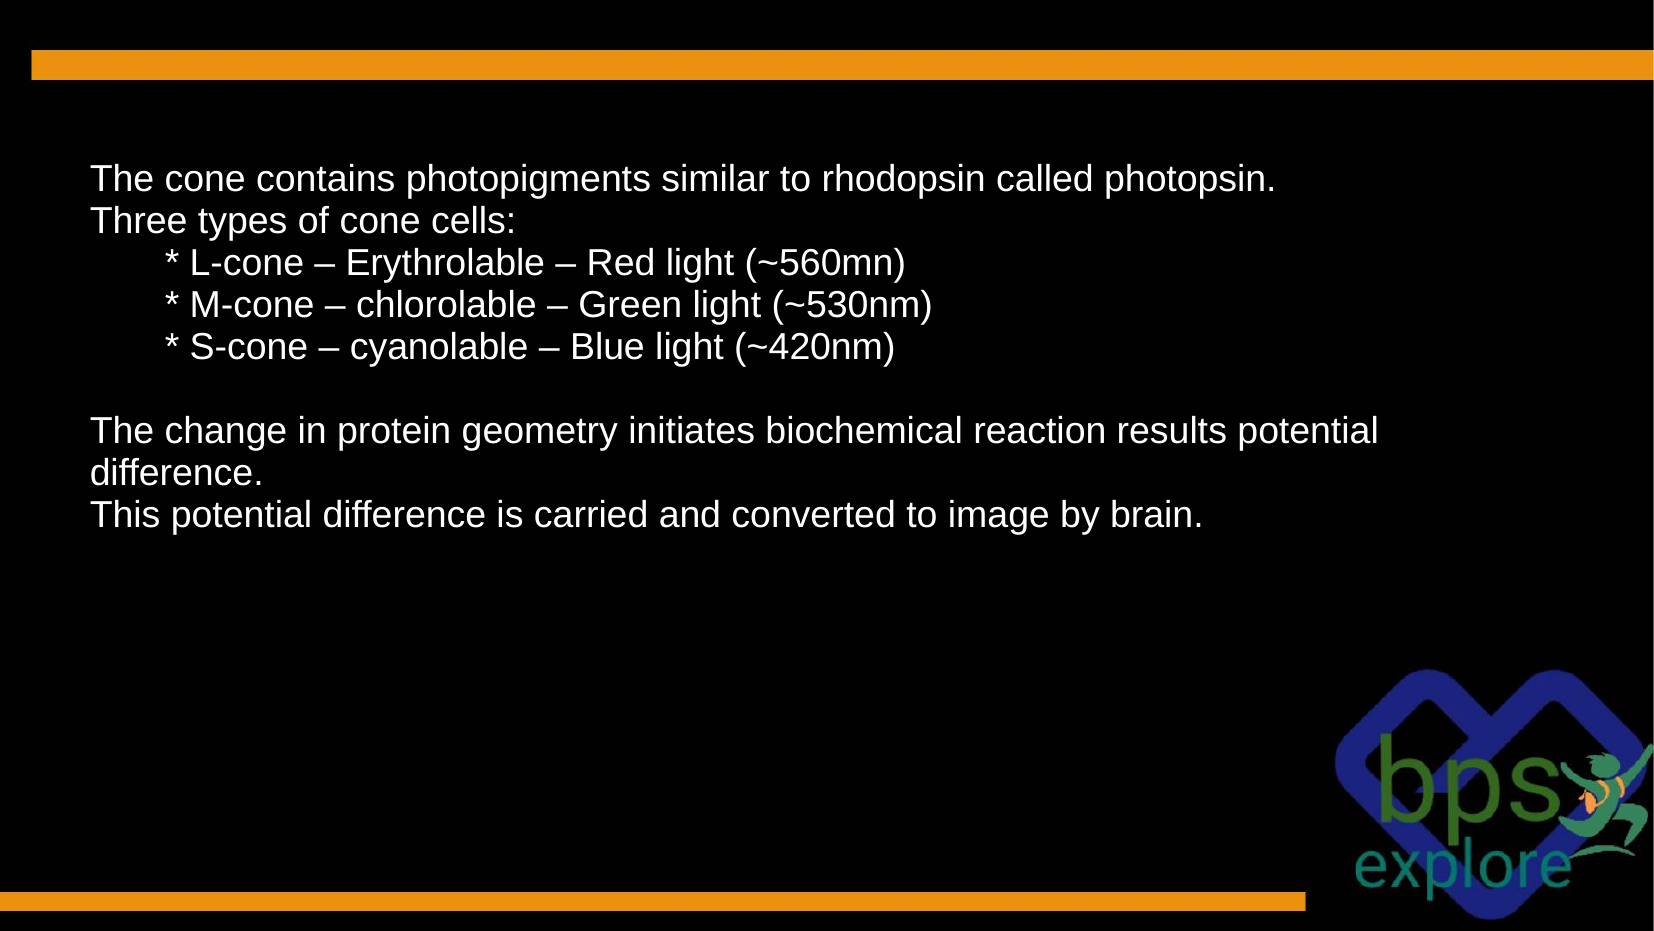

The cone contains photopigments similar to rhodopsin called photopsin.
Three types of cone cells:
	* L-cone – Erythrolable – Red light (~560mn)
	* M-cone – chlorolable – Green light (~530nm)
	* S-cone – cyanolable – Blue light (~420nm)
The change in protein geometry initiates biochemical reaction results potential difference.
This potential difference is carried and converted to image by brain.